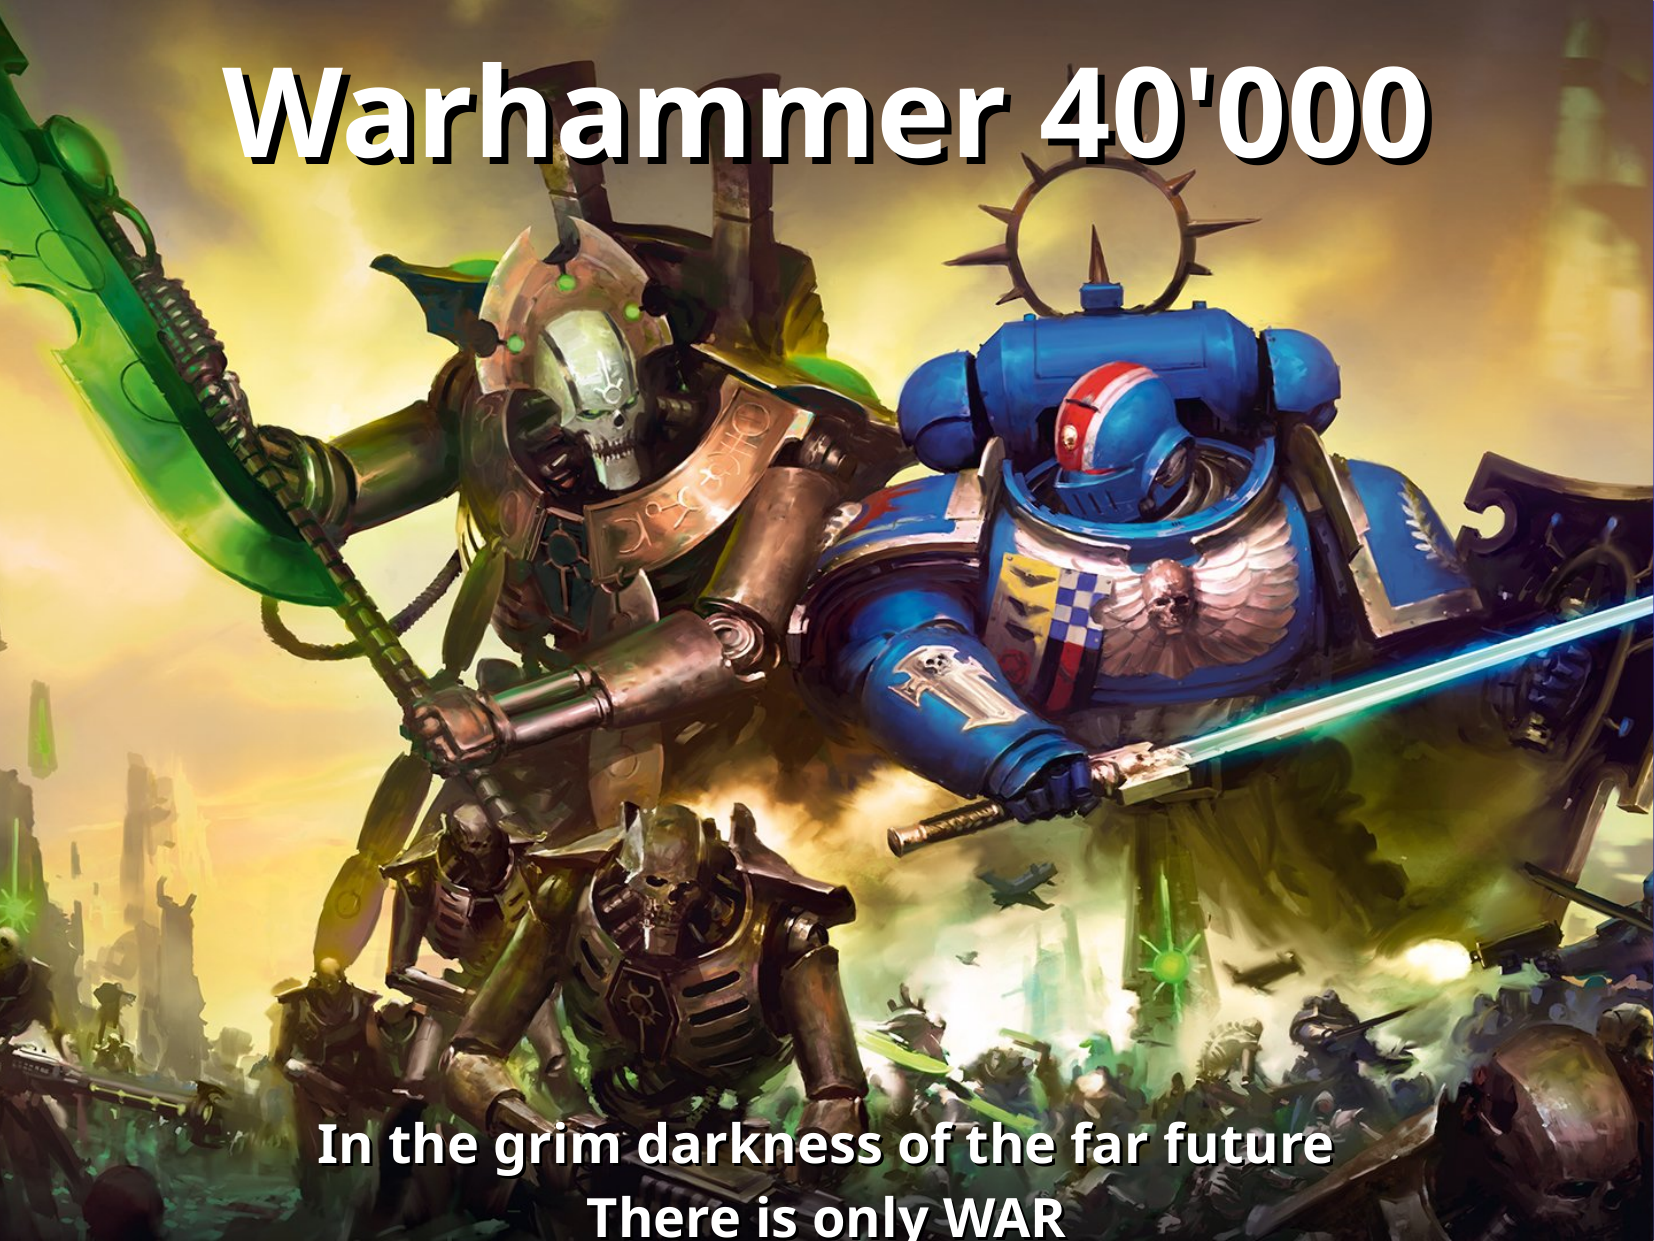

# Warhammer 40'000
In the grim darkness of the far future
There is only WAR